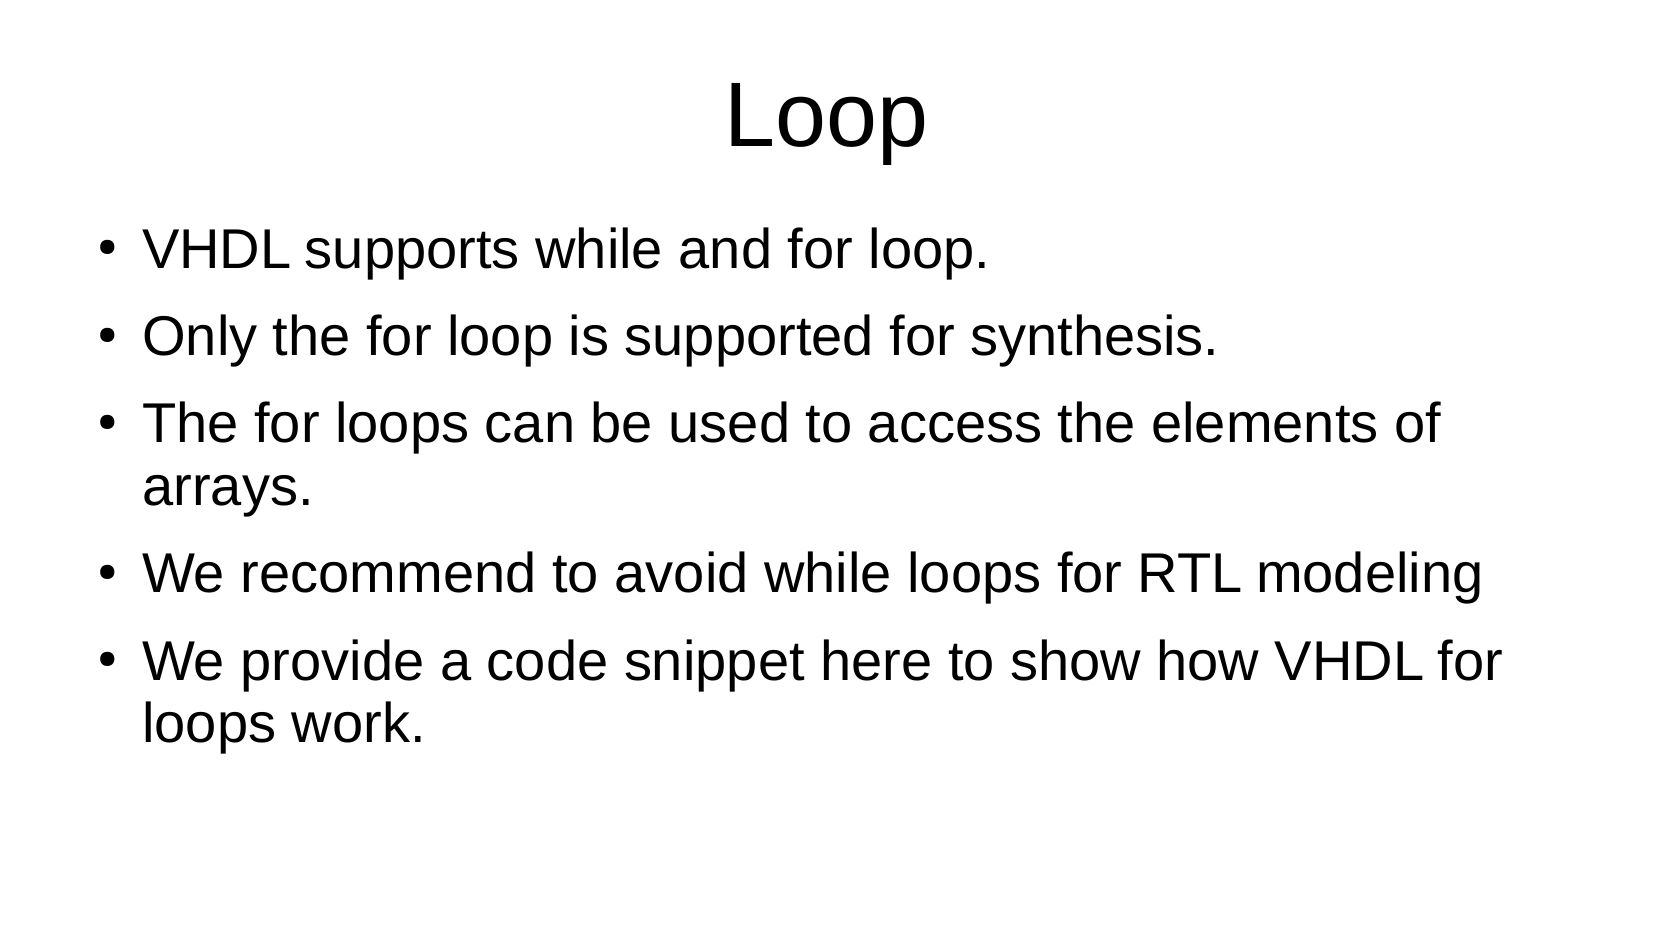

# Loop
VHDL supports while and for loop.
Only the for loop is supported for synthesis.
The for loops can be used to access the elements of arrays.
We recommend to avoid while loops for RTL modeling
We provide a code snippet here to show how VHDL for loops work.